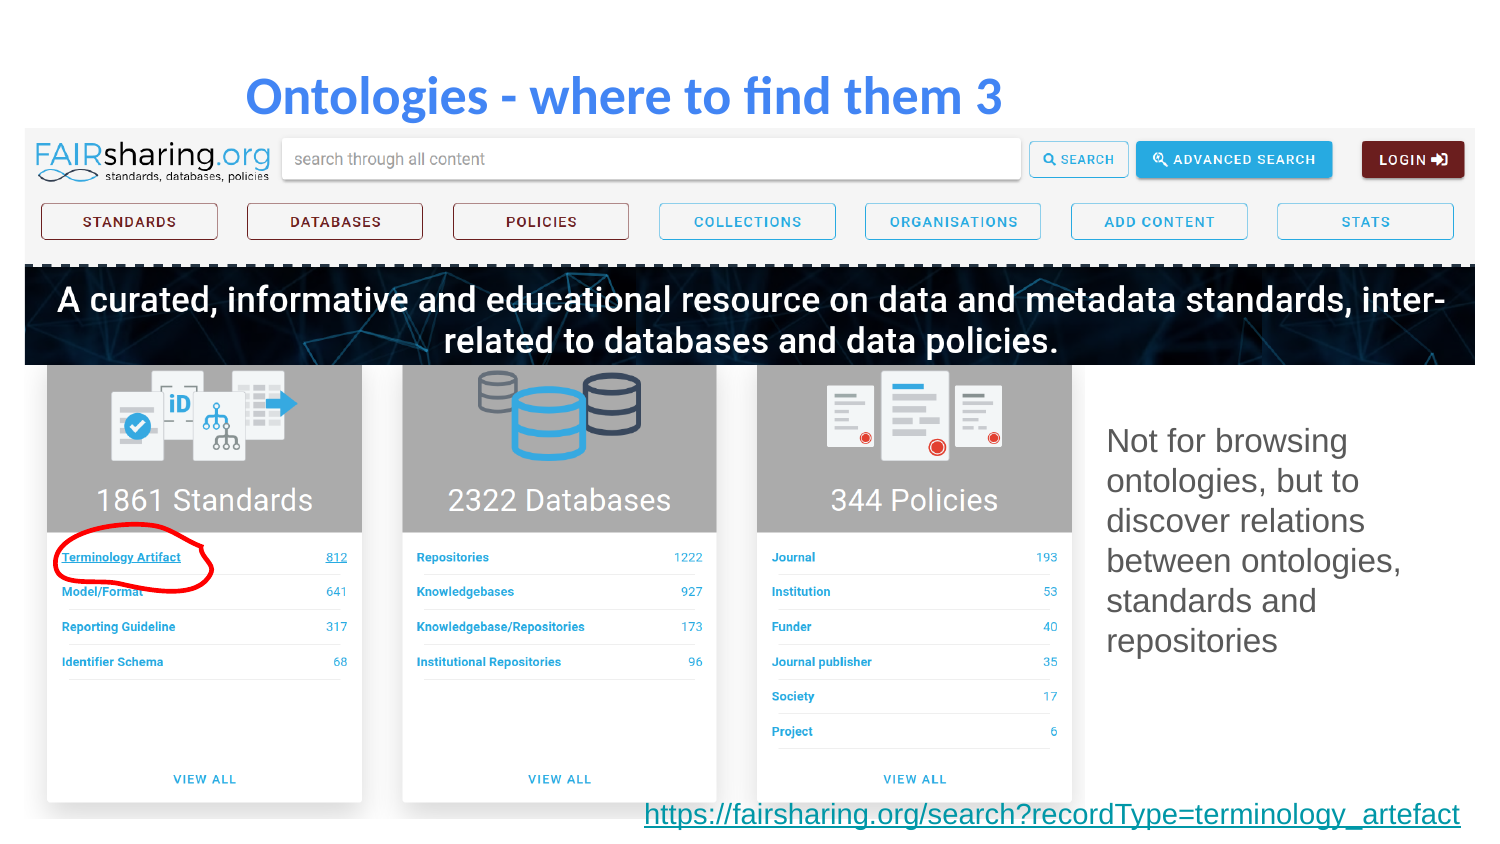

Ontologies - where to find them 3
Not for browsing ontologies, but to discover relations between ontologies, standards and repositories
https://fairsharing.org/search?recordType=terminology_artefact